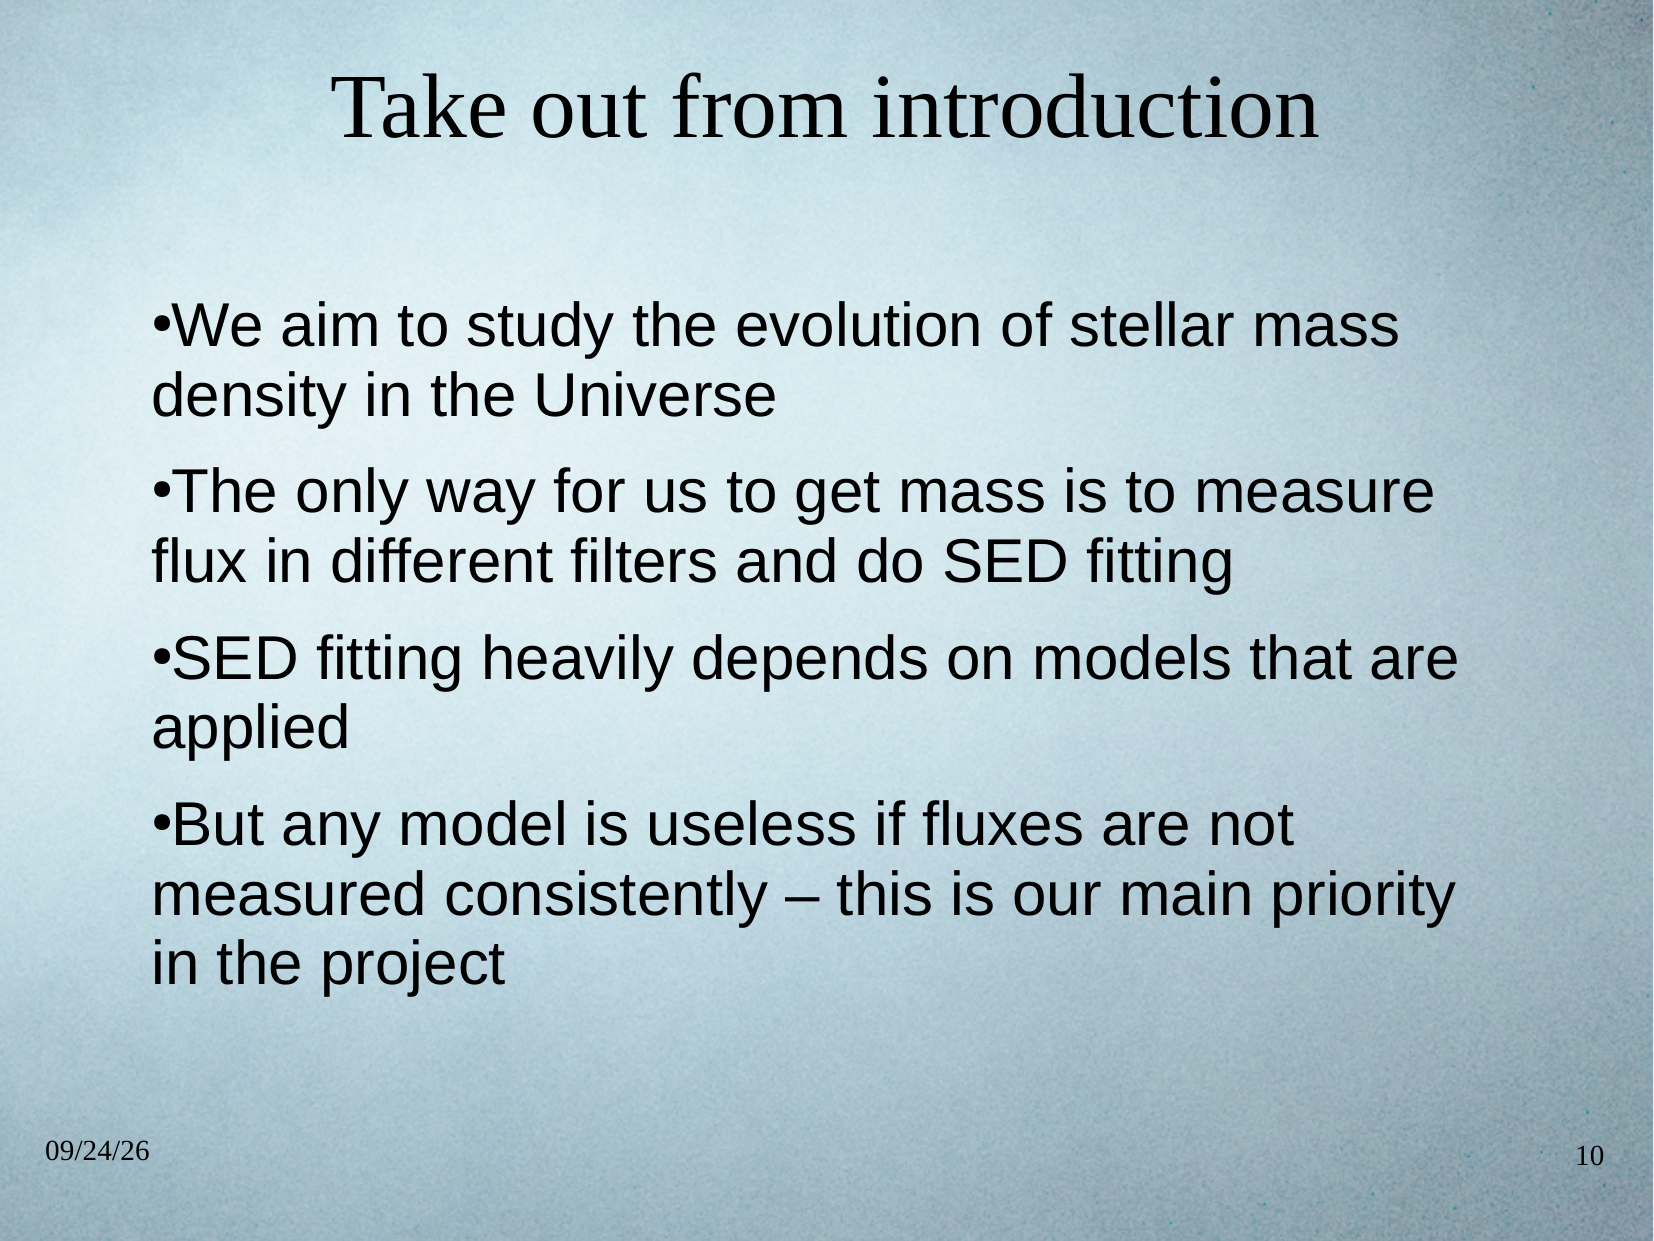

# Take out from introduction
We aim to study the evolution of stellar mass density in the Universe
The only way for us to get mass is to measure flux in different filters and do SED fitting
SED fitting heavily depends on models that are applied
But any model is useless if fluxes are not measured consistently – this is our main priority in the project
10